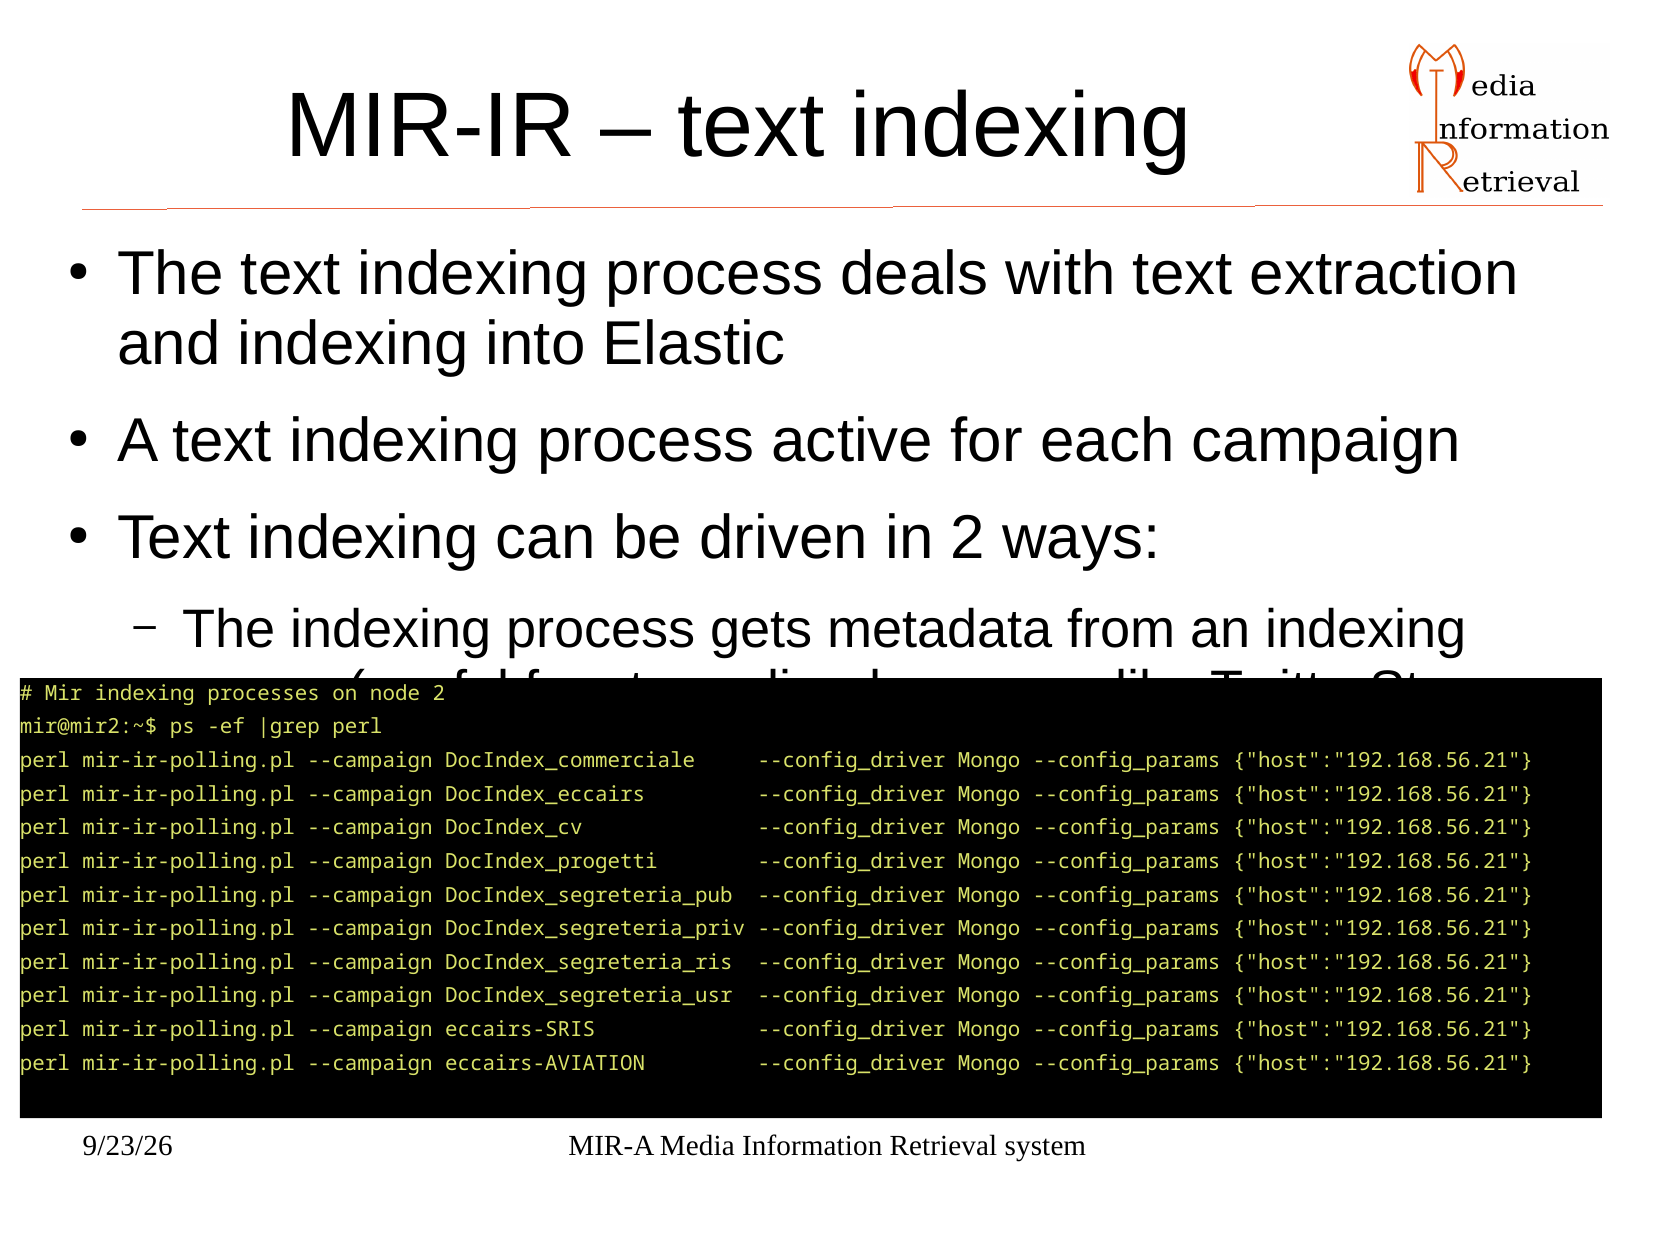

# MIR-IR – text indexing
The text indexing process deals with text extraction and indexing into Elastic
A text indexing process active for each campaign
Text indexing can be driven in 2 ways:
The indexing process gets metadata from an indexing queue (useful for streamlined sources, like TwitterStream API or MPeg7)
The indexing process polls directly the metadata store for new metadata to process
The mir-ir.pl and mir-ir-polling.pl scripts implement the 2 behaviours
# Mir indexing processes on node 2
mir@mir2:~$ ps -ef |grep perl
perl mir-ir-polling.pl --campaign DocIndex_commerciale --config_driver Mongo --config_params {"host":"192.168.56.21"}
perl mir-ir-polling.pl --campaign DocIndex_eccairs --config_driver Mongo --config_params {"host":"192.168.56.21"}
perl mir-ir-polling.pl --campaign DocIndex_cv --config_driver Mongo --config_params {"host":"192.168.56.21"}
perl mir-ir-polling.pl --campaign DocIndex_progetti --config_driver Mongo --config_params {"host":"192.168.56.21"}
perl mir-ir-polling.pl --campaign DocIndex_segreteria_pub --config_driver Mongo --config_params {"host":"192.168.56.21"}
perl mir-ir-polling.pl --campaign DocIndex_segreteria_priv --config_driver Mongo --config_params {"host":"192.168.56.21"}
perl mir-ir-polling.pl --campaign DocIndex_segreteria_ris --config_driver Mongo --config_params {"host":"192.168.56.21"}
perl mir-ir-polling.pl --campaign DocIndex_segreteria_usr --config_driver Mongo --config_params {"host":"192.168.56.21"}
perl mir-ir-polling.pl --campaign eccairs-SRIS --config_driver Mongo --config_params {"host":"192.168.56.21"}
perl mir-ir-polling.pl --campaign eccairs-AVIATION --config_driver Mongo --config_params {"host":"192.168.56.21"}